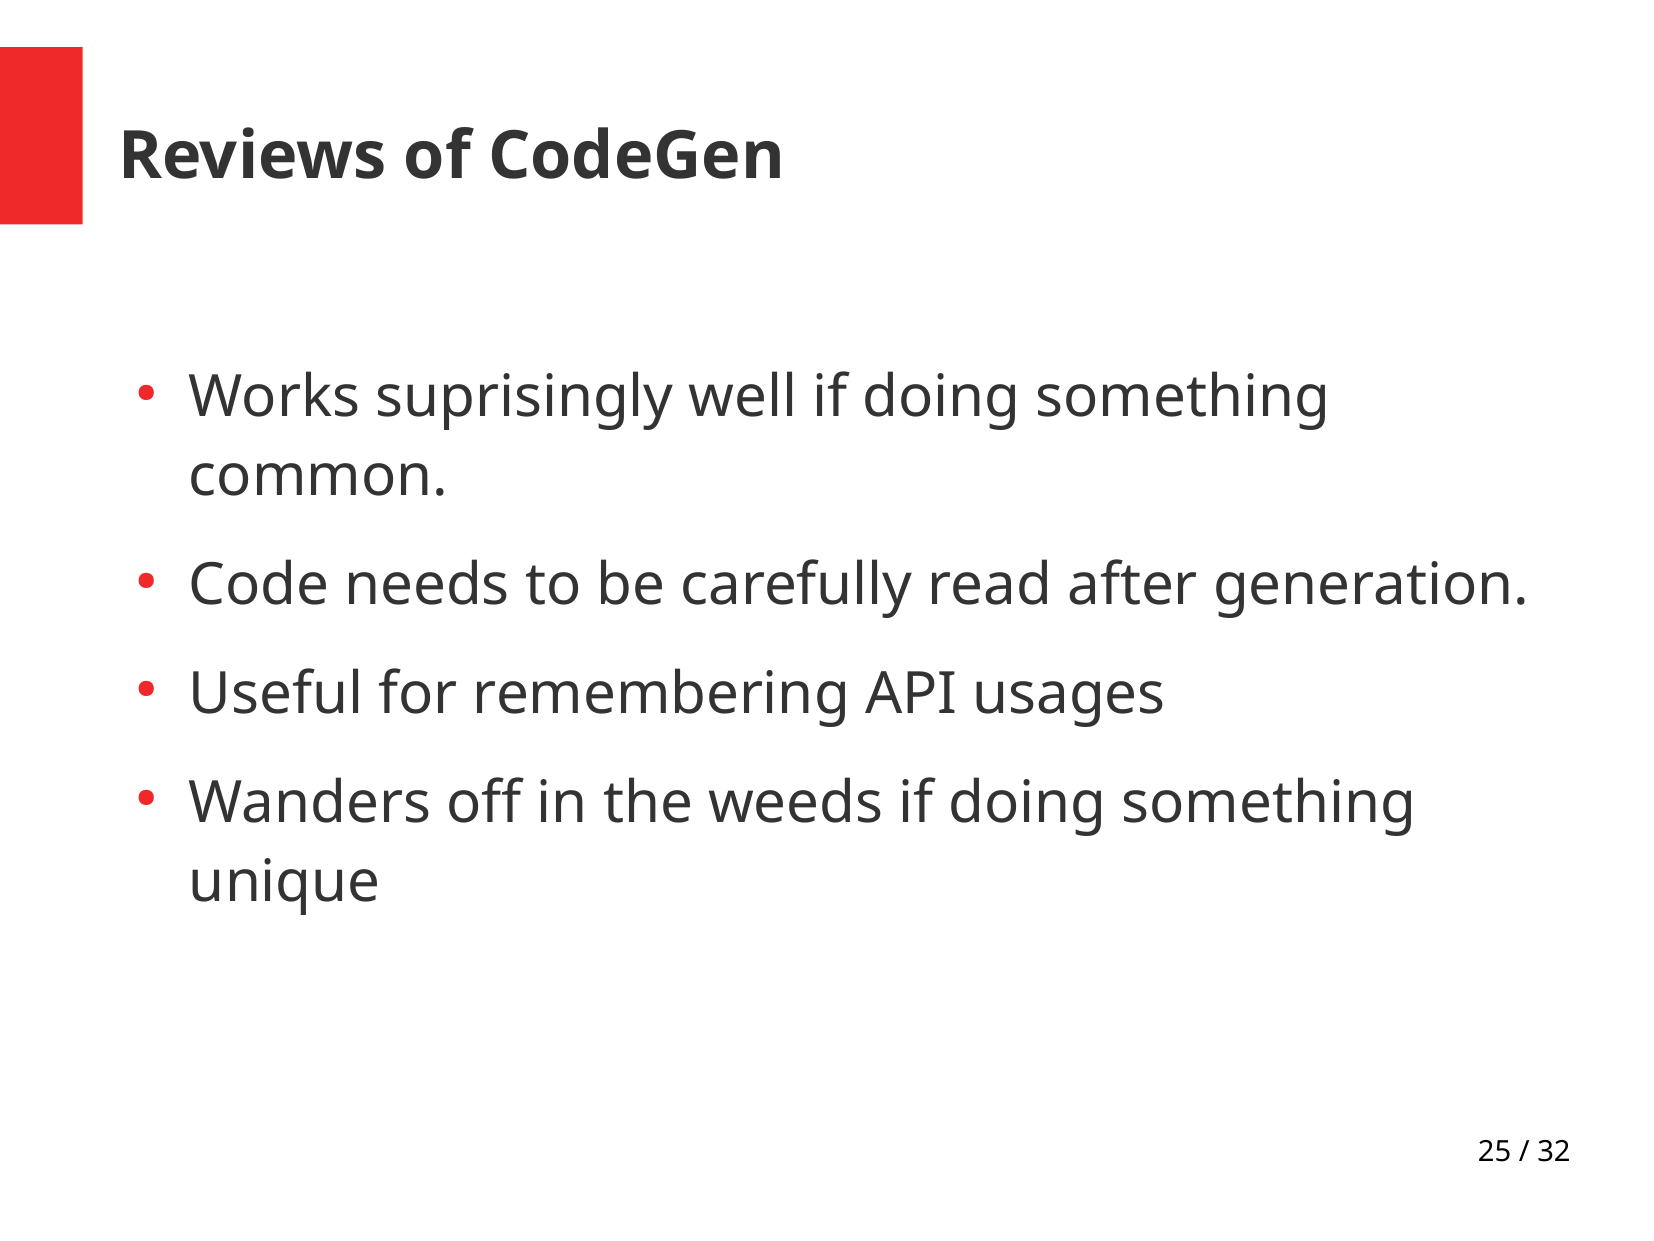

# Reviews of CodeGen
Works suprisingly well if doing something common.
Code needs to be carefully read after generation.
Useful for remembering API usages
Wanders off in the weeds if doing something unique
25